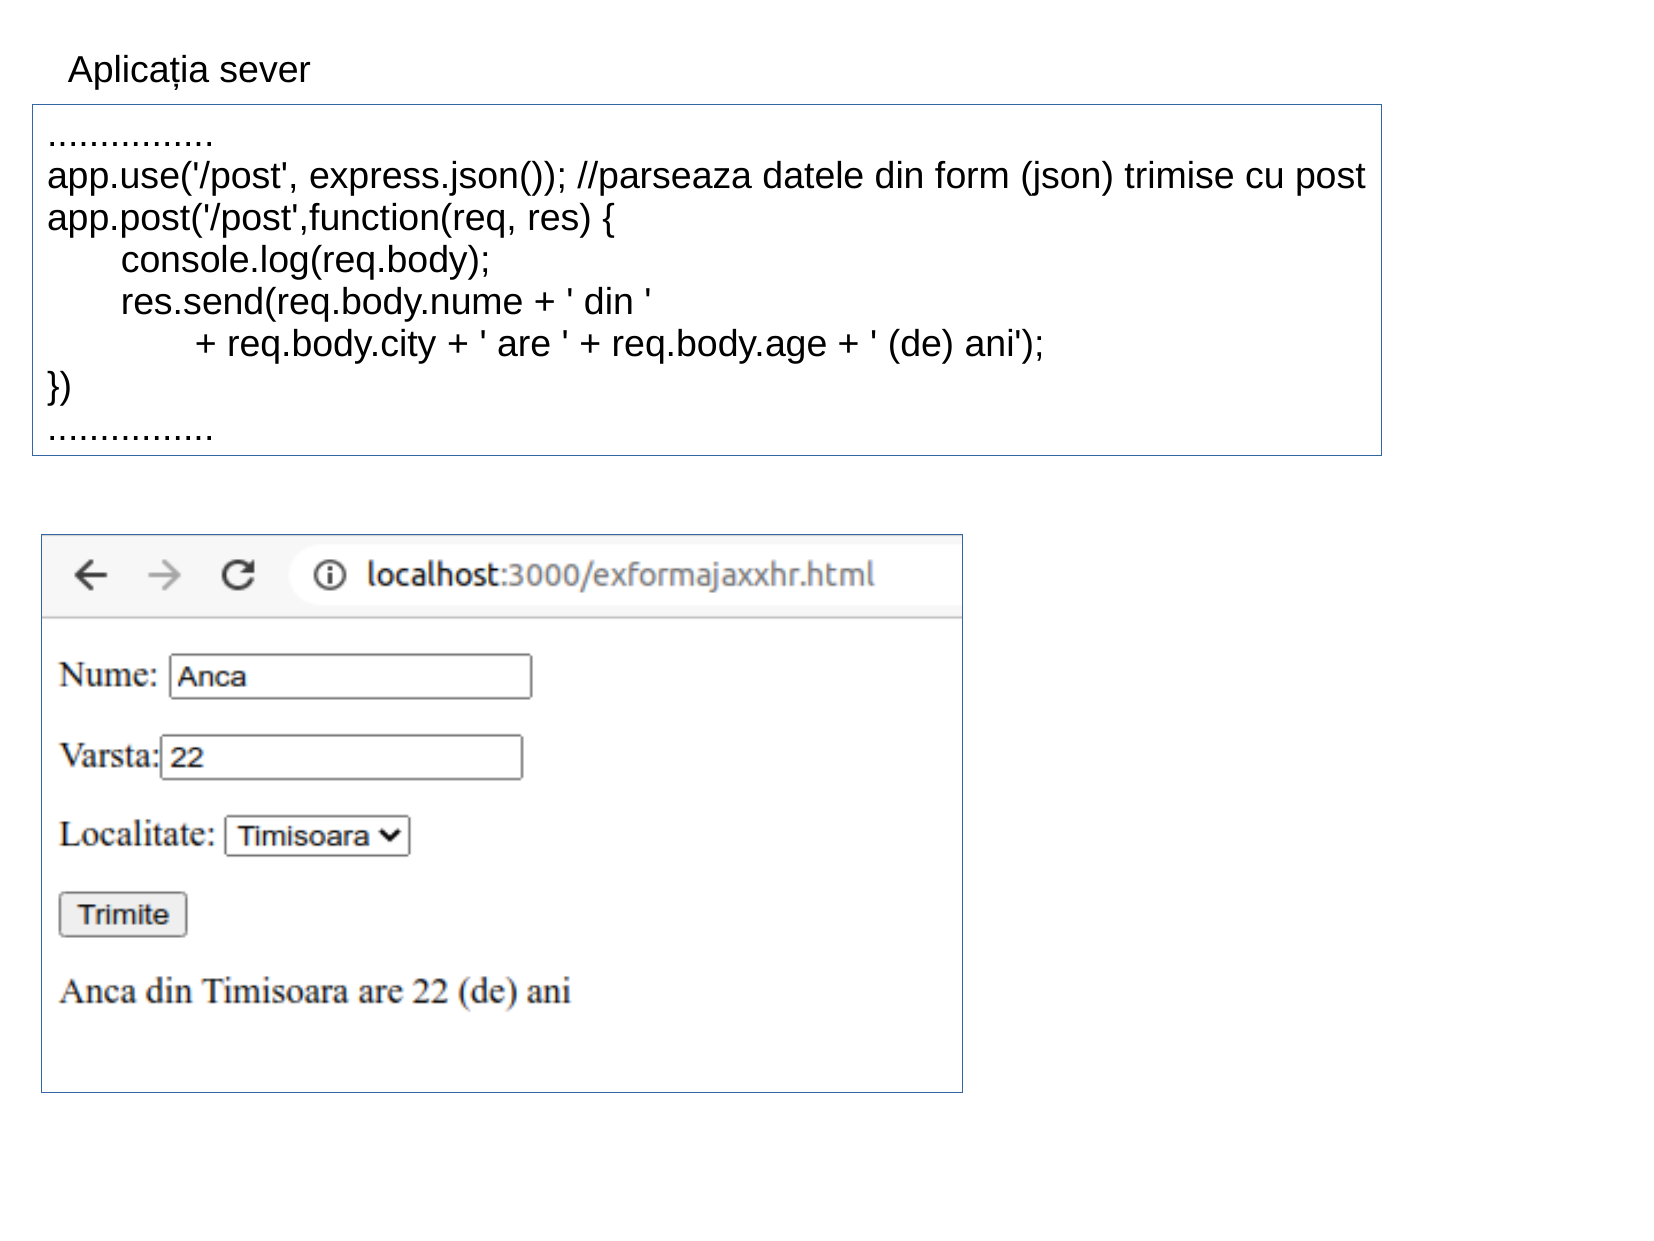

Aplicația sever
................
app.use('/post', express.json()); //parseaza datele din form (json) trimise cu post
app.post('/post',function(req, res) {
	console.log(req.body);
	res.send(req.body.nume + ' din '
 		+ req.body.city + ' are ' + req.body.age + ' (de) ani');
})
................